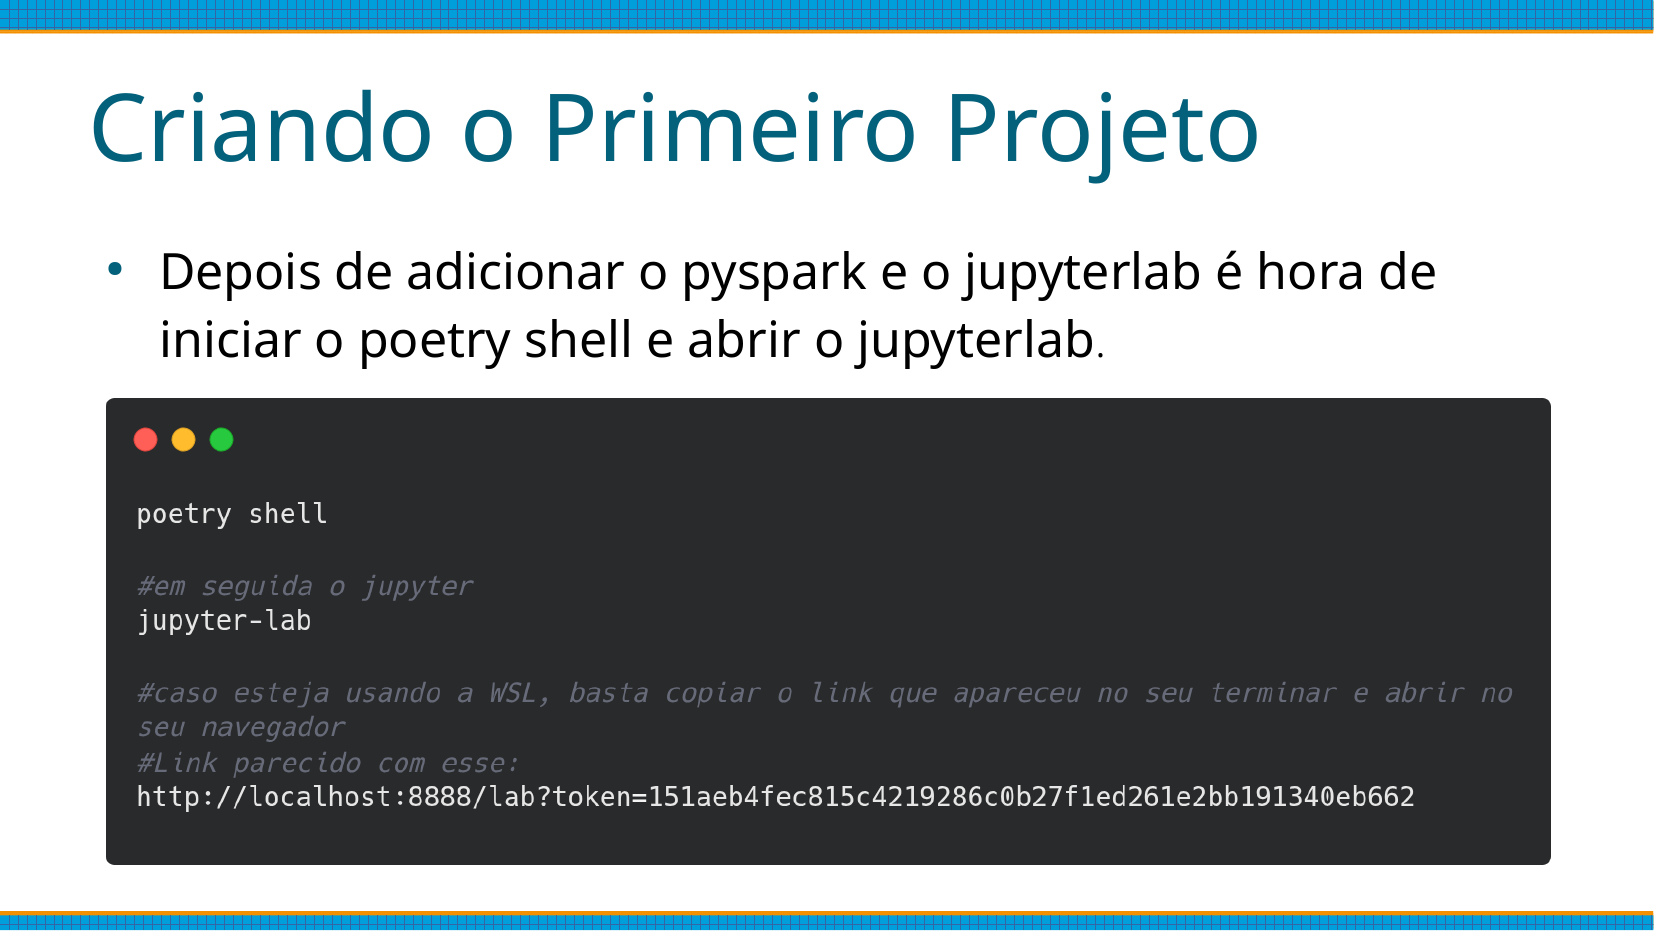

# Criando o Primeiro Projeto
Depois de adicionar o pyspark e o jupyterlab é hora de iniciar o poetry shell e abrir o jupyterlab.